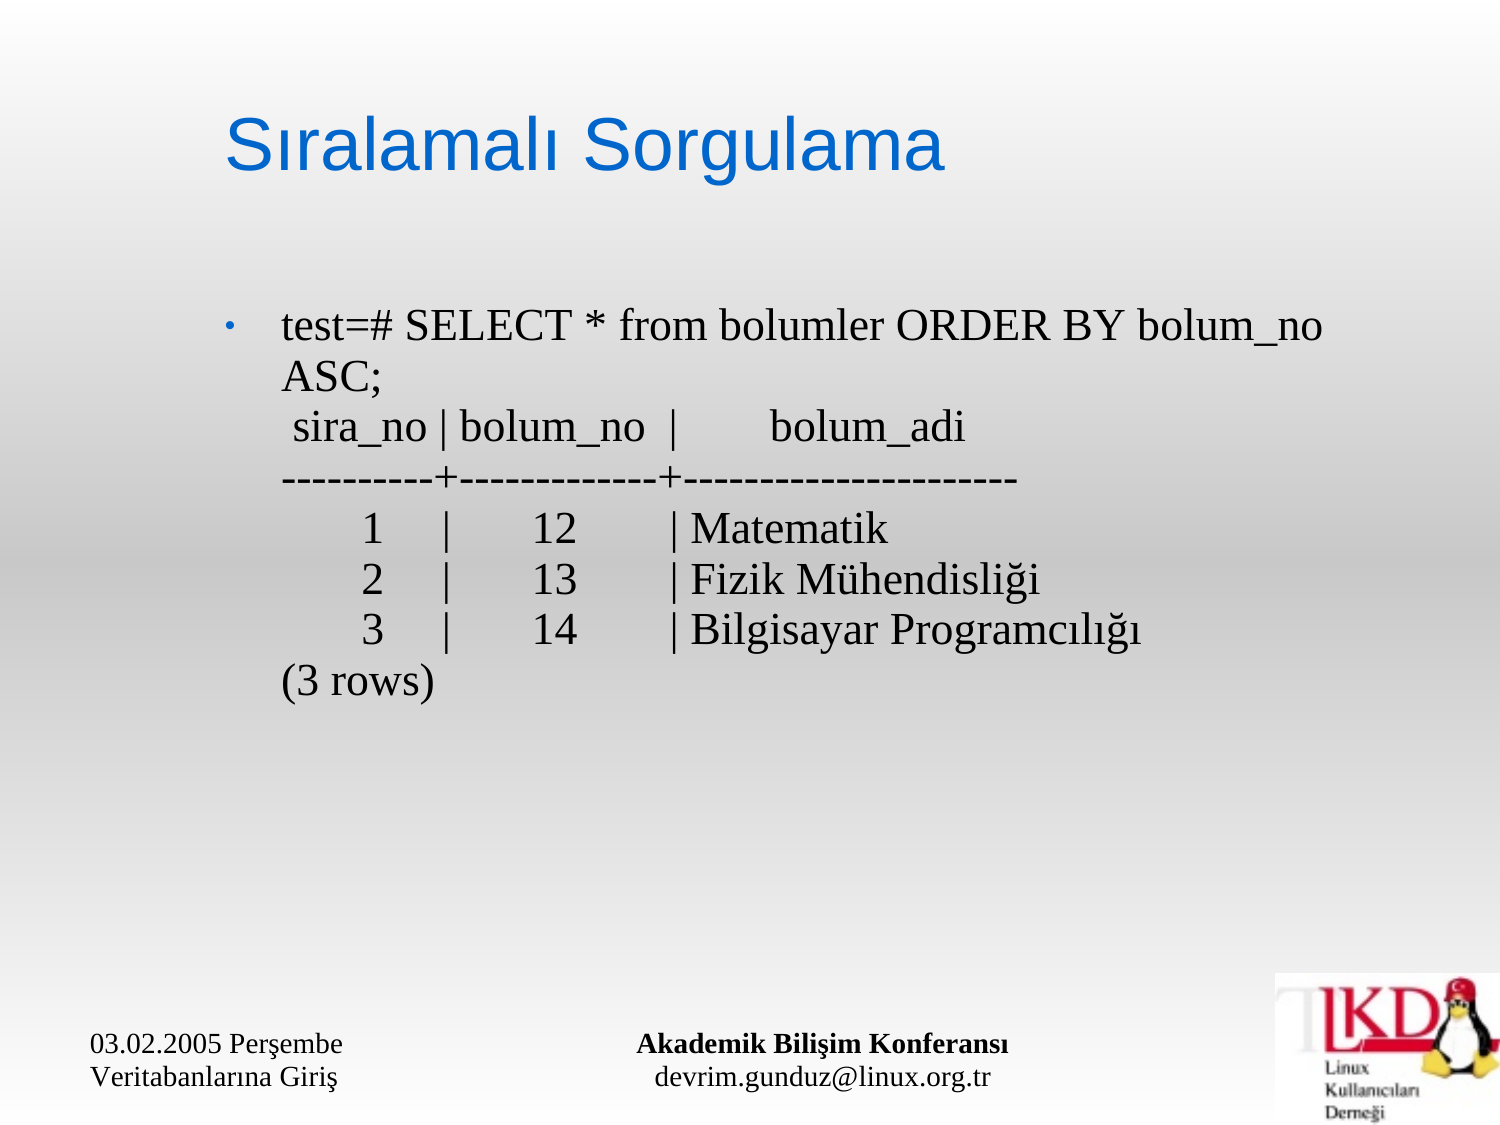

# Sıralamalı Sorgulama
test=# SELECT * from bolumler ORDER BY bolum_no ASC;
 sira_no | bolum_no | bolum_adi
----------+-------------+----------------------
 1 | 12 | Matematik
 2 | 13 | Fizik Mühendisliği
 3 | 14 | Bilgisayar Programcılığı
(3 rows)